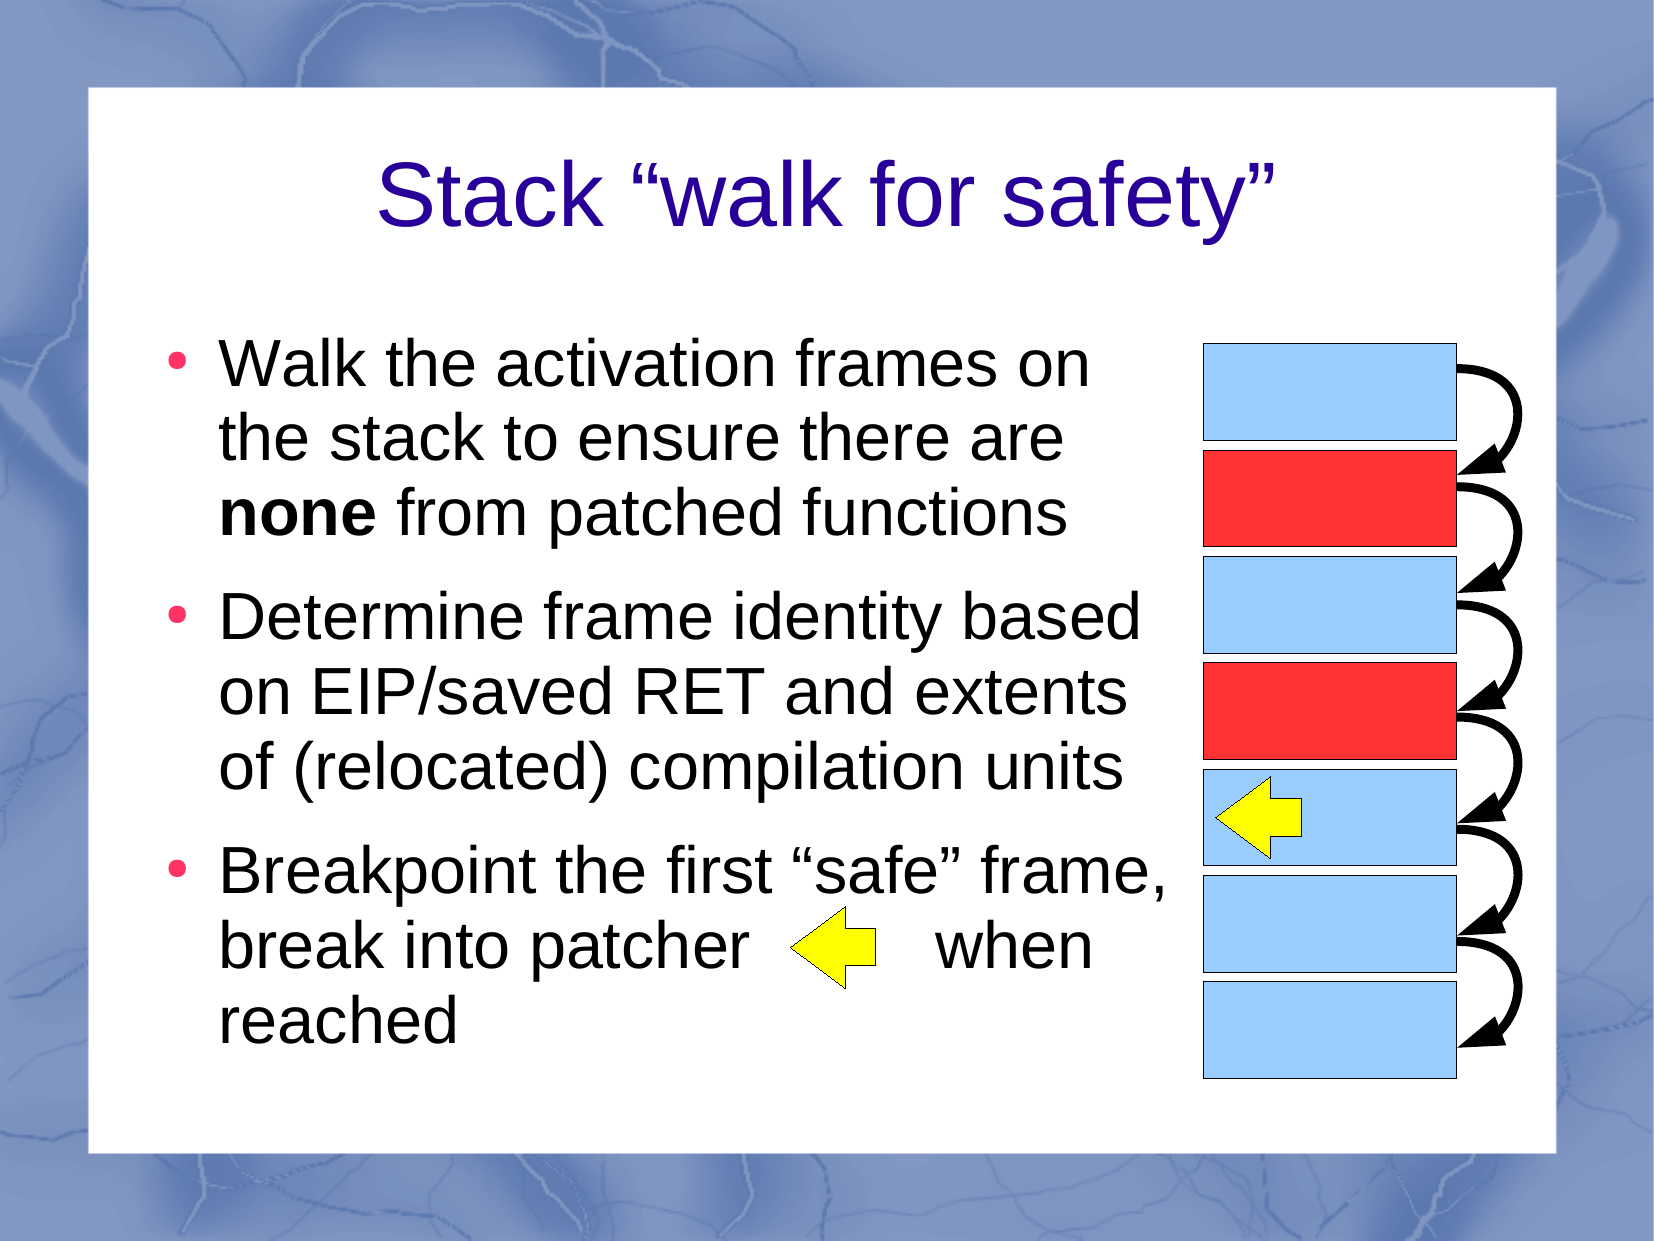

# Stack “walk for safety”
Walk the activation frames on the stack to ensure there are none from patched functions
Determine frame identity based on EIP/saved RET and extents of (relocated) compilation units
Breakpoint the first “safe” frame, break into patcher when reached